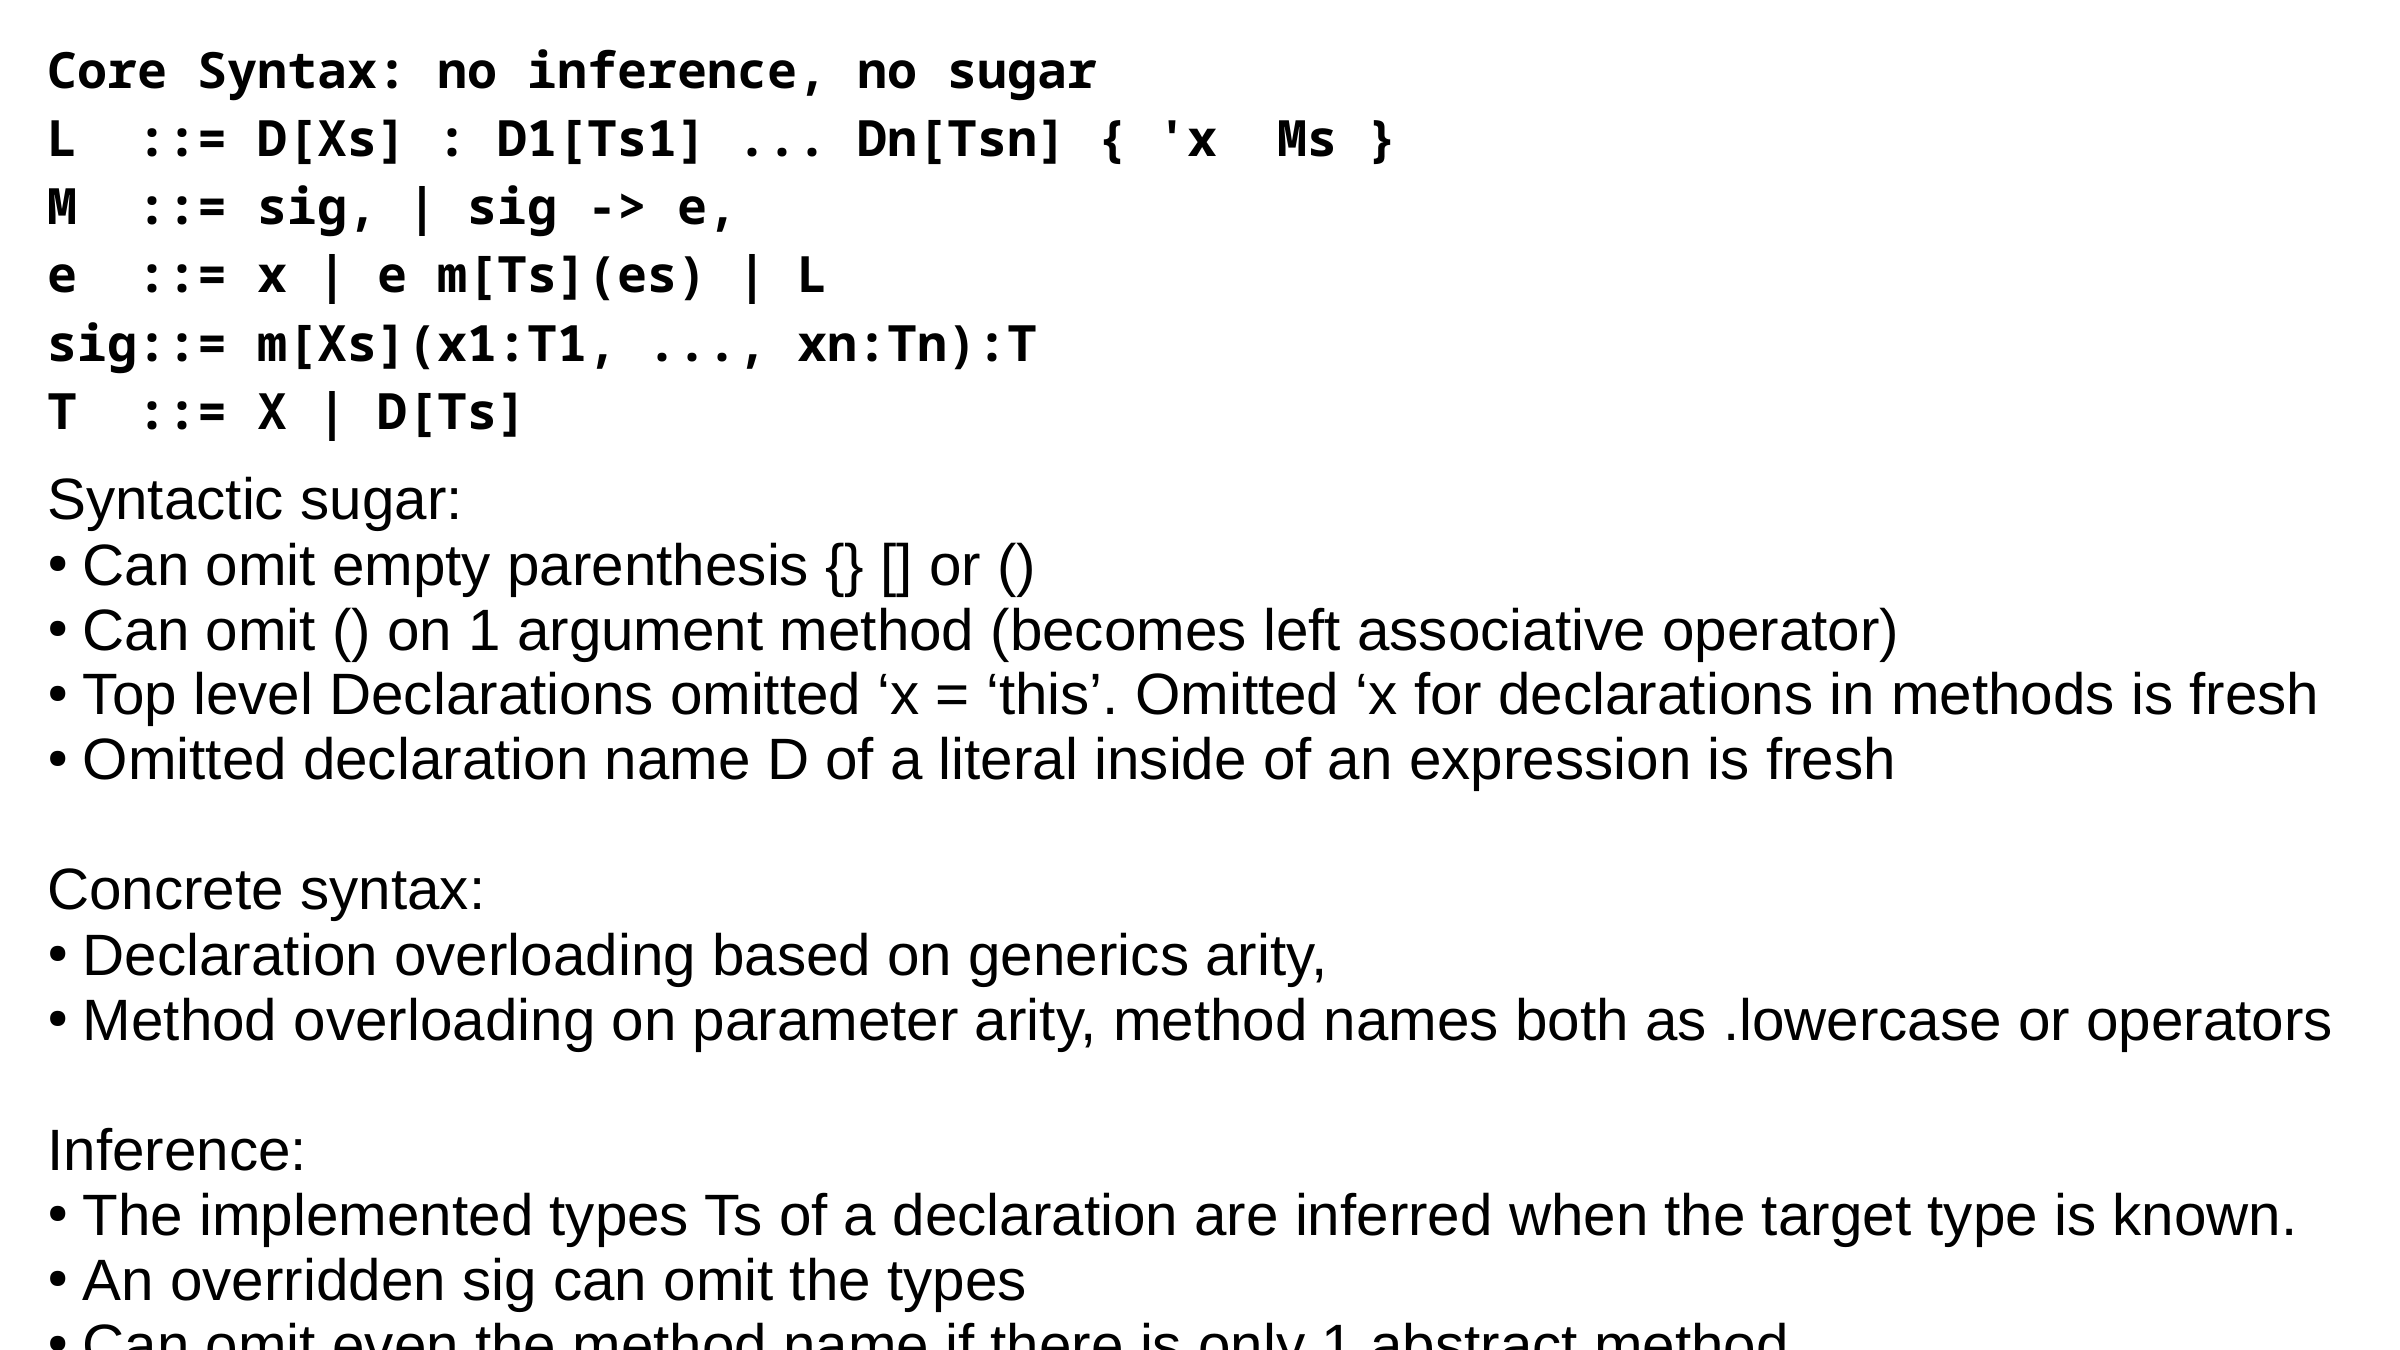

Core Syntax: no inference, no sugar
L ::= D[Xs] : D1[Ts1] ... Dn[Tsn] { 'x Ms }
M ::= sig, | sig -> e,
e ::= x | e m[Ts](es) | L
sig::= m[Xs](x1:T1, ..., xn:Tn):T
T ::= X | D[Ts]
Syntactic sugar:
Can omit empty parenthesis {} [] or ()
Can omit () on 1 argument method (becomes left associative operator)
Top level Declarations omitted ‘x = ‘this’. Omitted ‘x for declarations in methods is fresh
Omitted declaration name D of a literal inside of an expression is fresh
Concrete syntax:
Declaration overloading based on generics arity,
Method overloading on parameter arity, method names both as .lowercase or operators
Inference:
The implemented types Ts of a declaration are inferred when the target type is known.
An overridden sig can omit the types
Can omit even the method name if there is only 1 abstract method